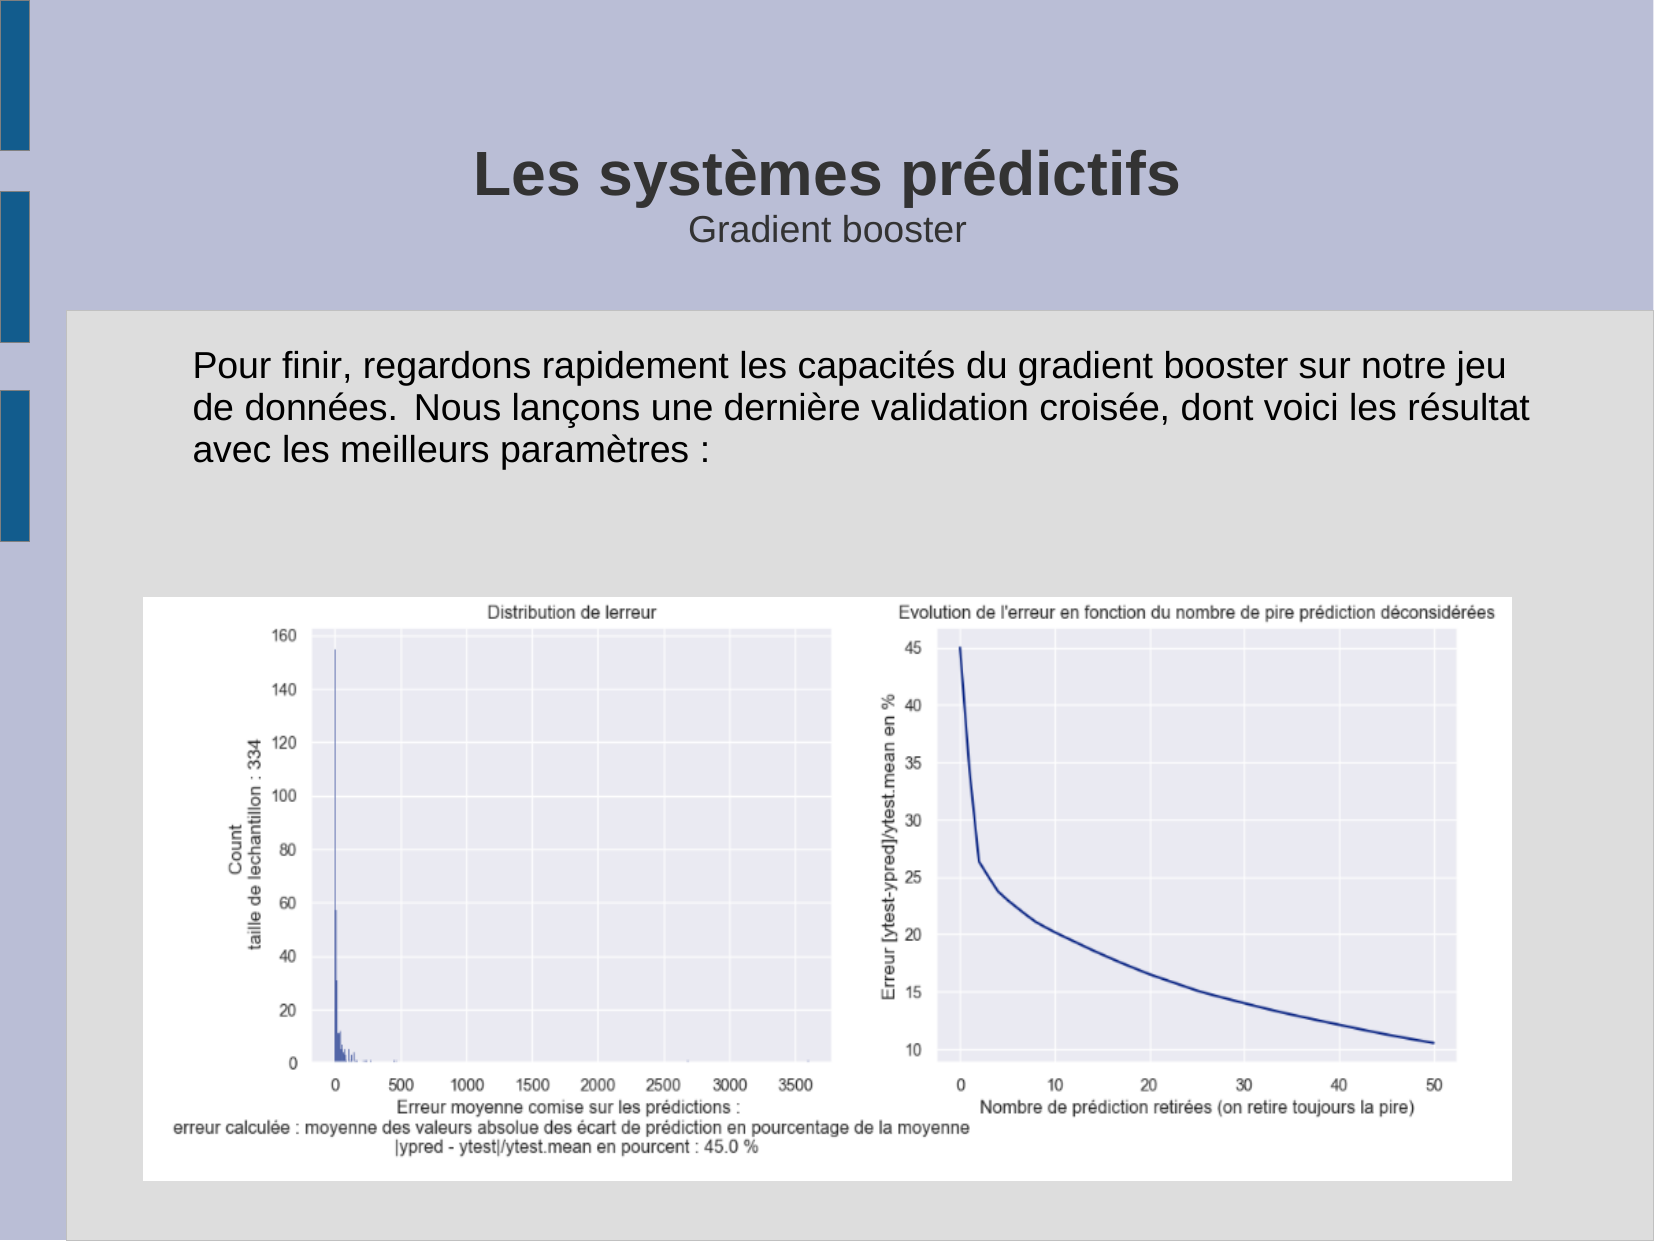

# Les systèmes prédictifs Gradient booster
Pour finir, regardons rapidement les capacités du gradient booster sur notre jeu de données. 	Nous lançons une dernière validation croisée, dont voici les résultat avec les meilleurs paramètres :